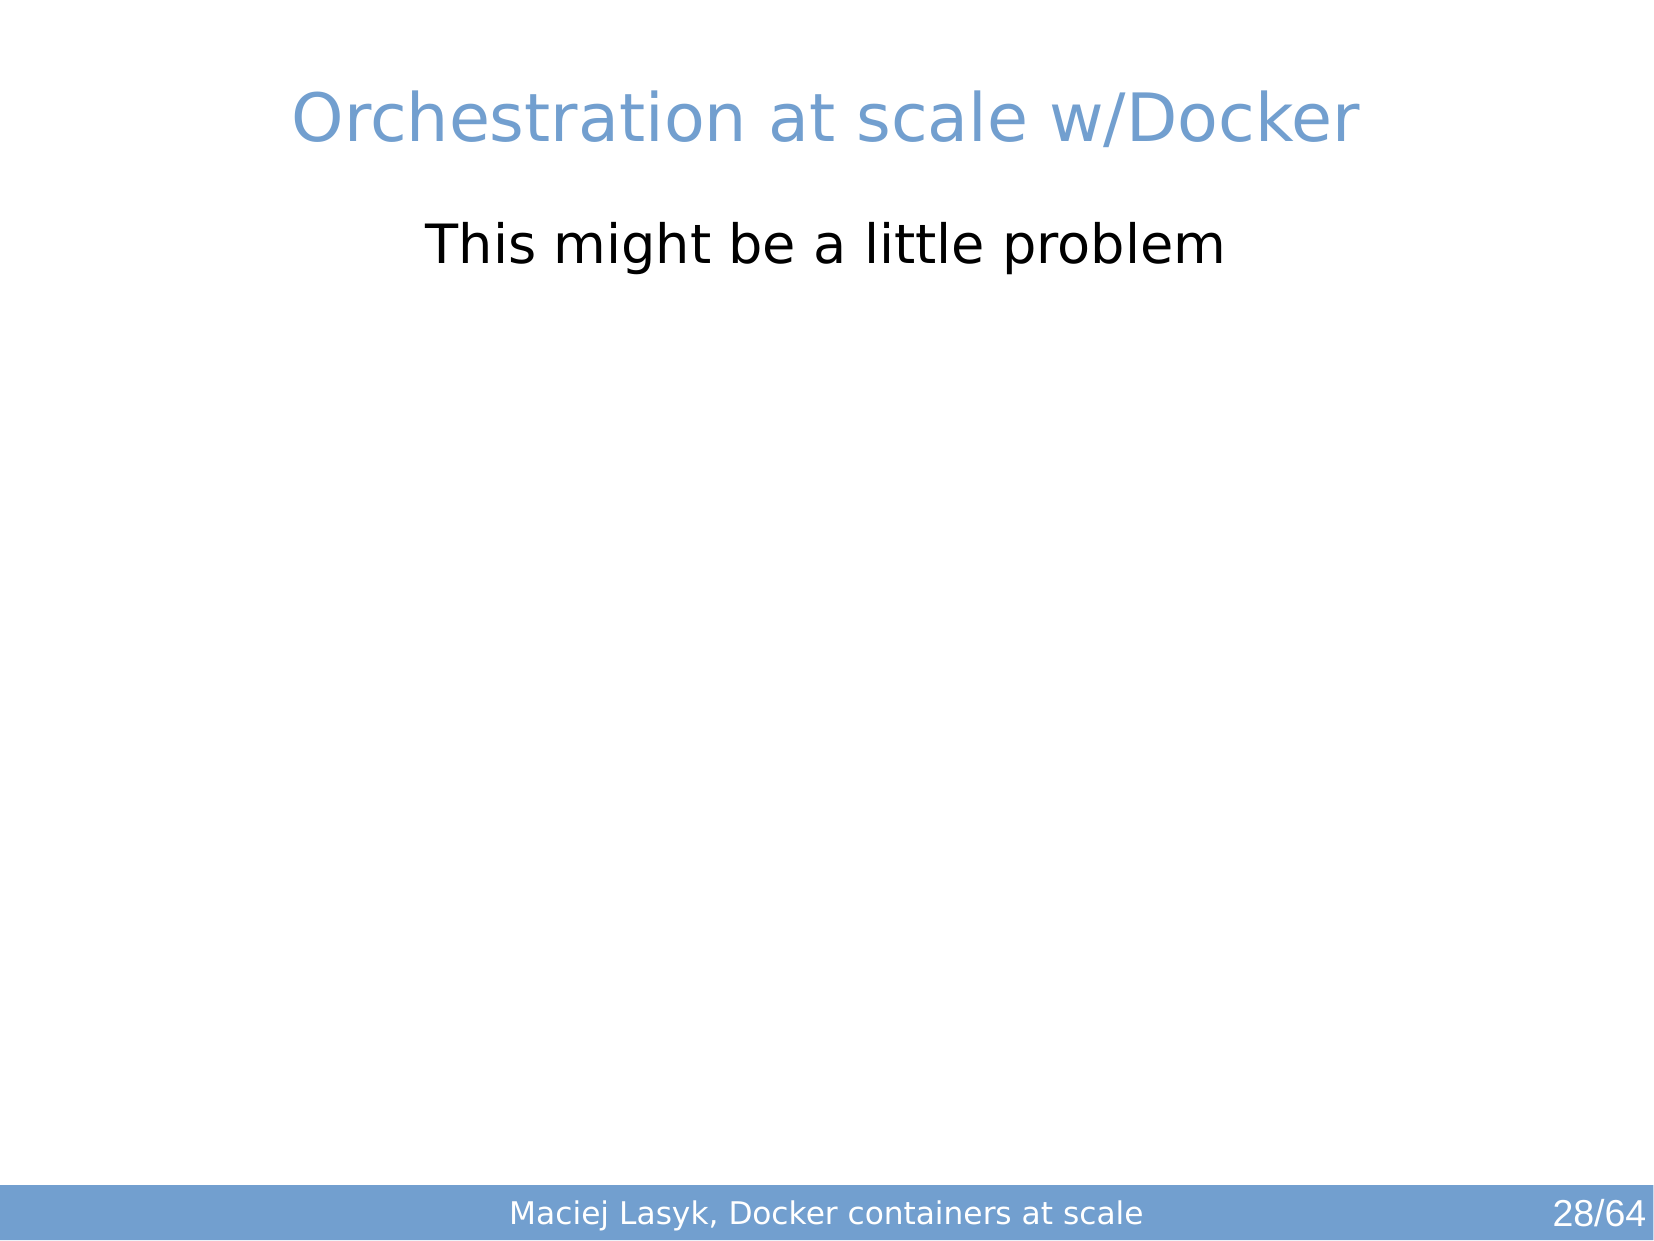

Orchestration at scale w/Docker
This might be a little problem
 28/64
Maciej Lasyk, Docker containers at scale